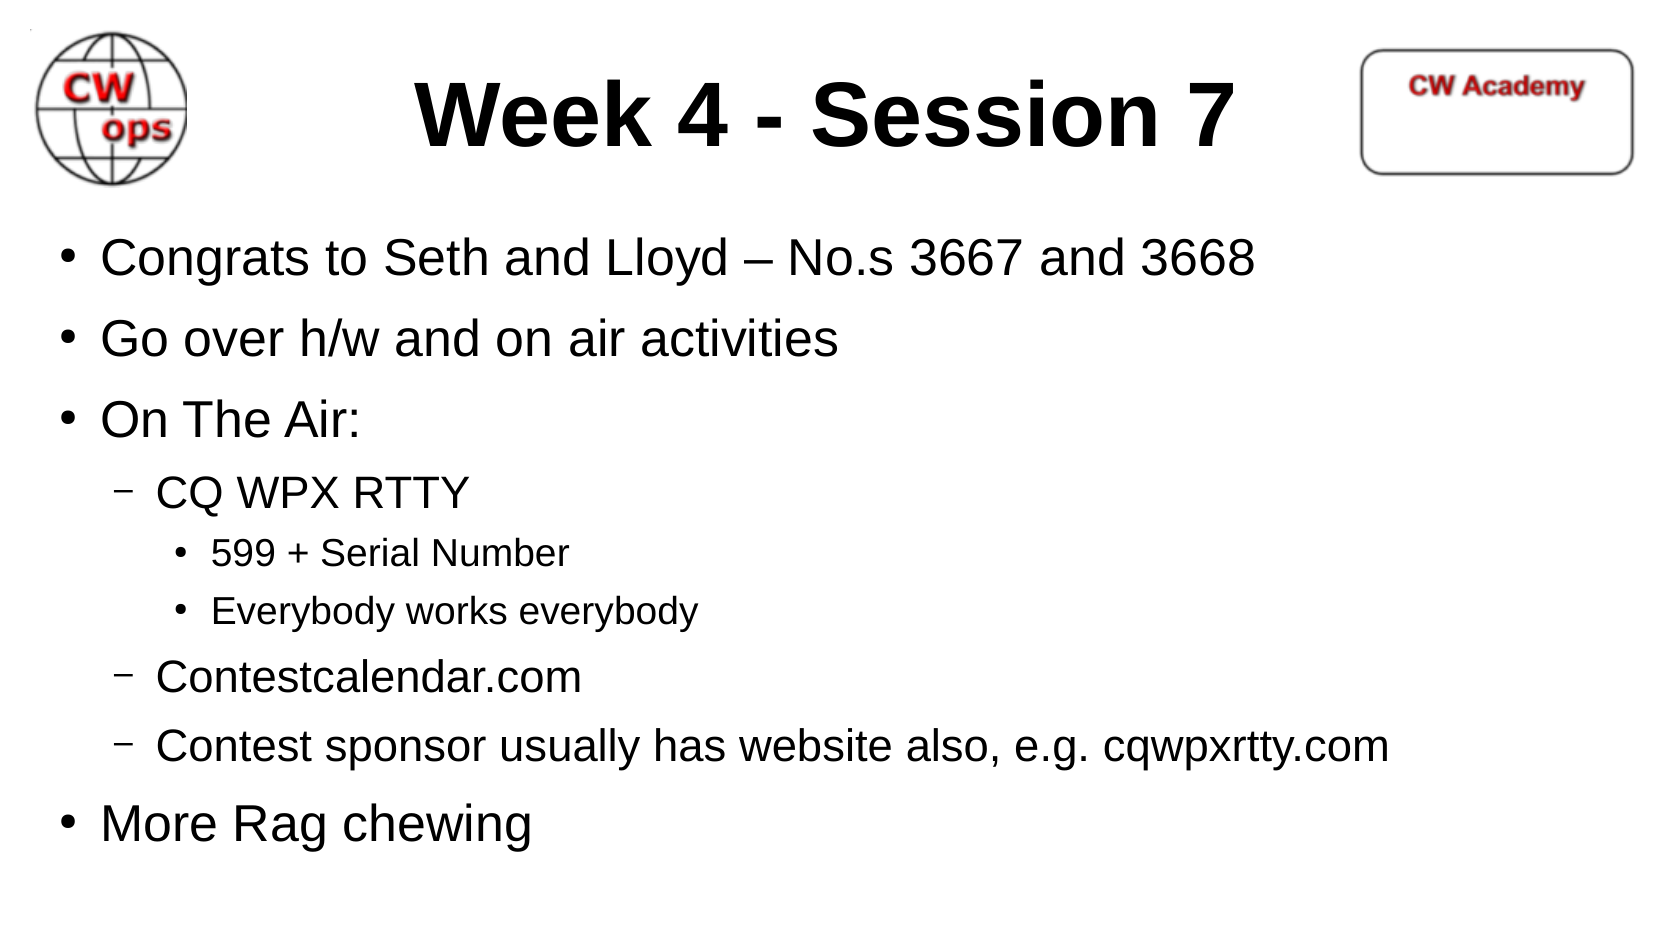

# Week 4 - Session 7
Congrats to Seth and Lloyd – No.s 3667 and 3668
Go over h/w and on air activities
On The Air:
CQ WPX RTTY
599 + Serial Number
Everybody works everybody
Contestcalendar.com
Contest sponsor usually has website also, e.g. cqwpxrtty.com
More Rag chewing